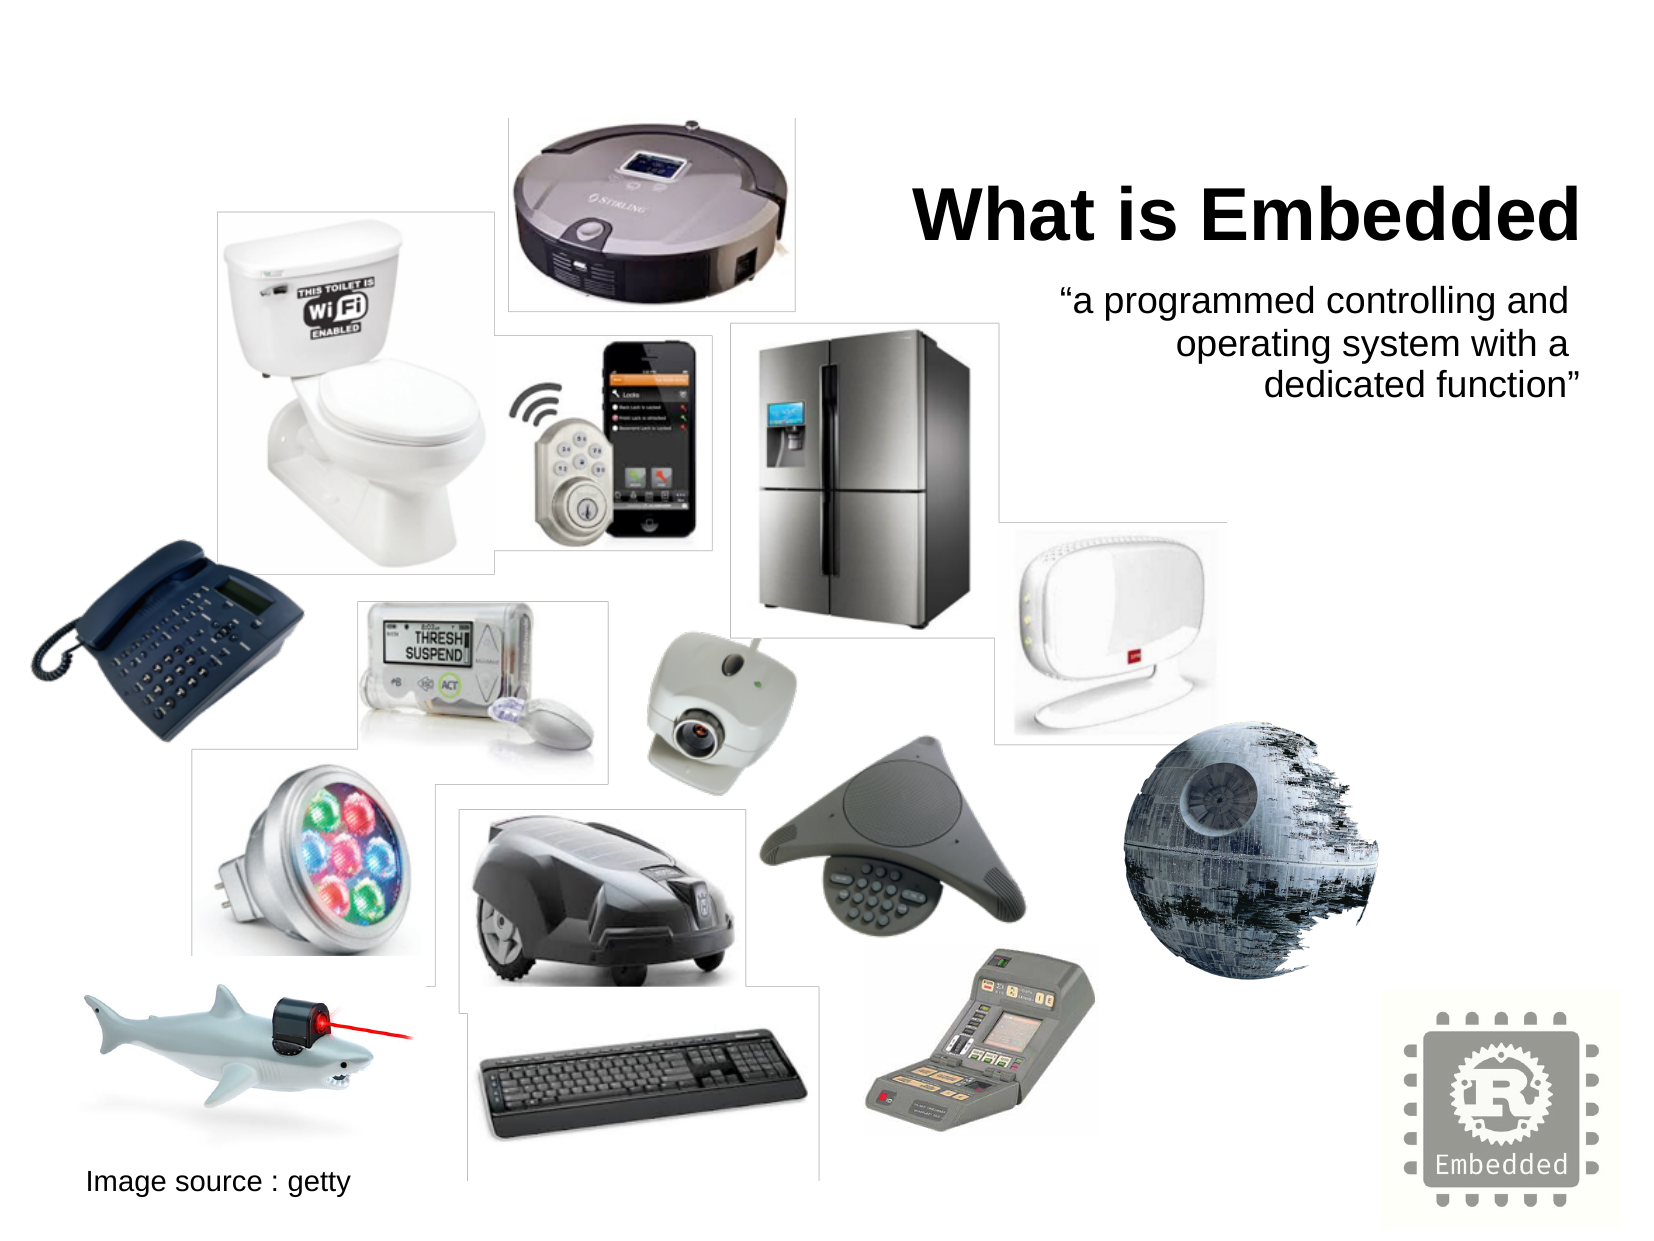

What is Embedded
“a programmed controlling and
operating system with a
dedicated function”
Image source : getty